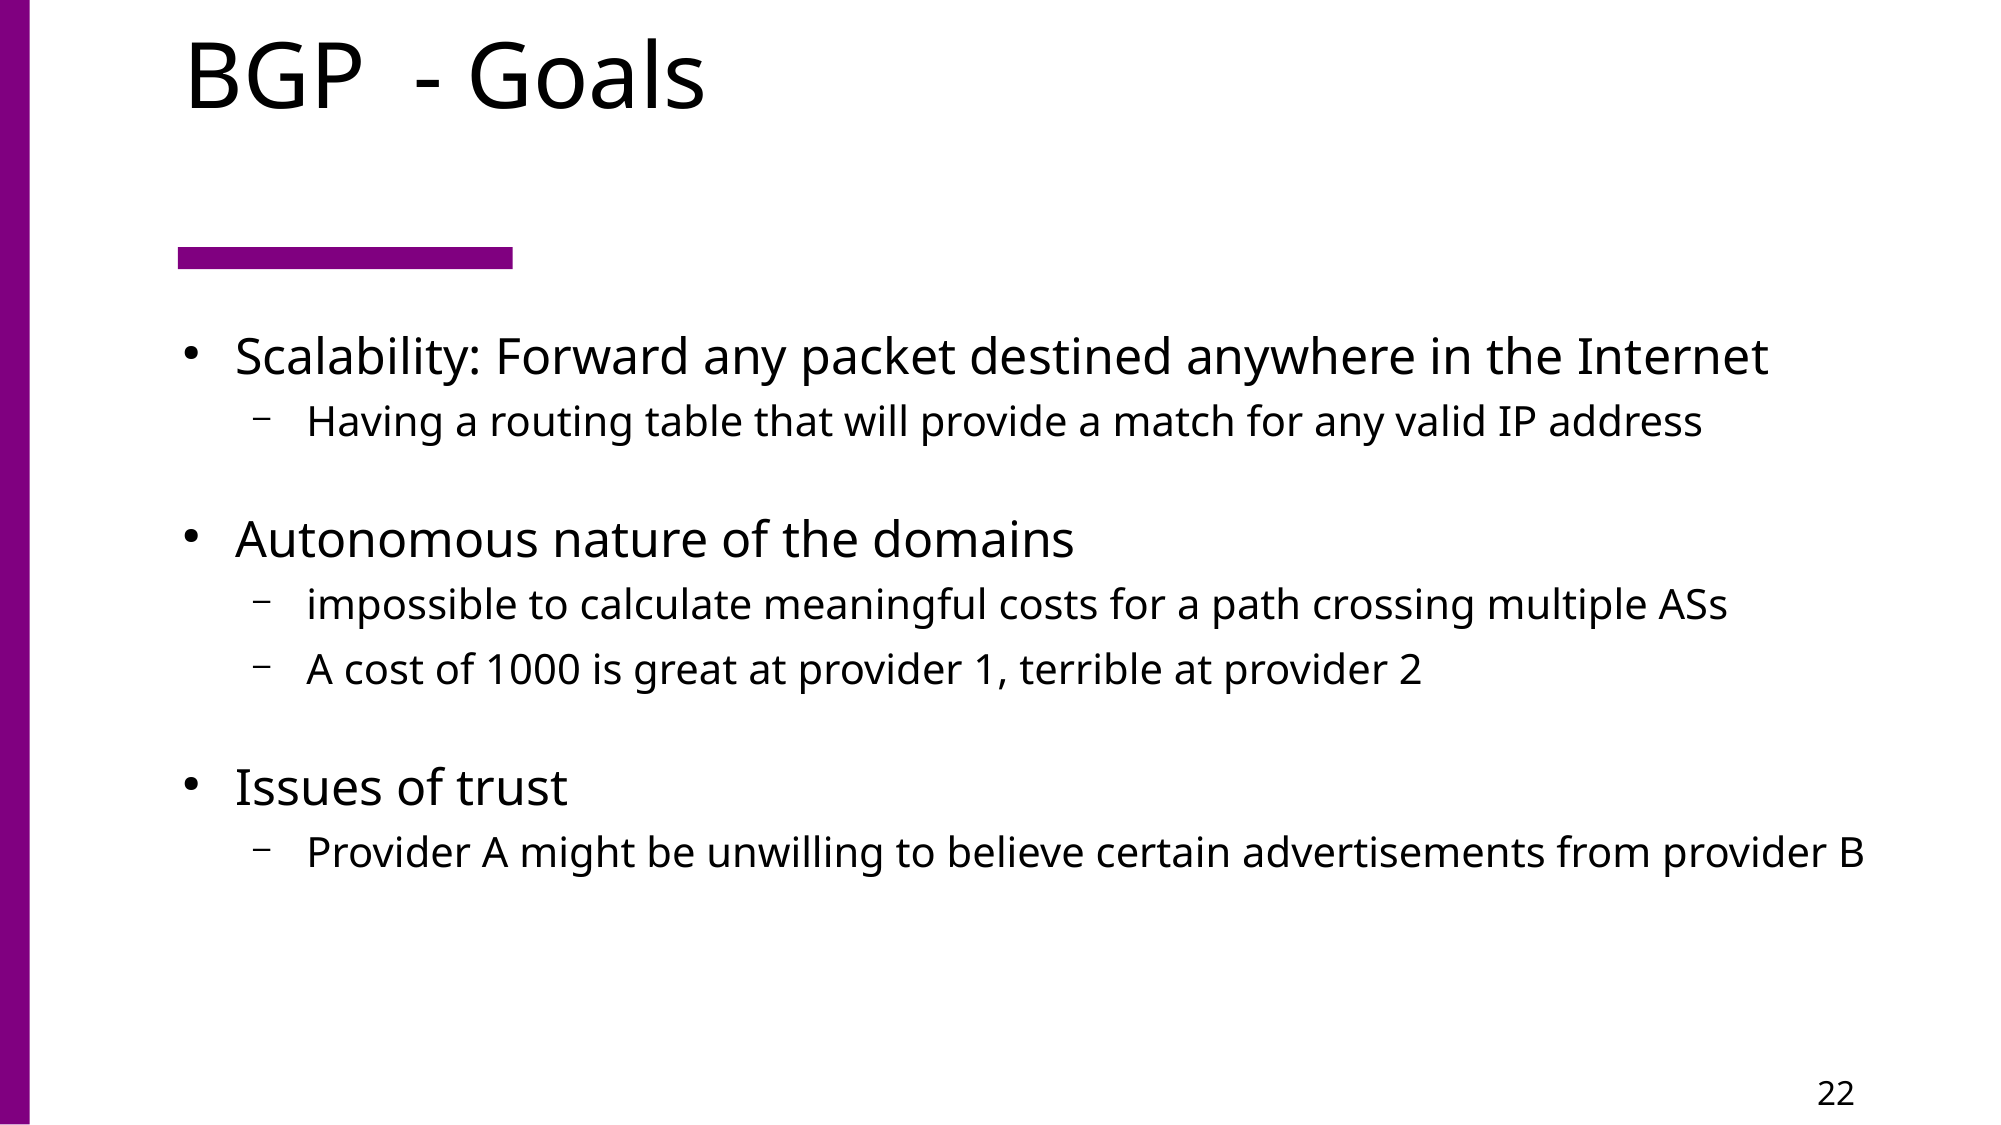

BGP - Goals
# Scalability: Forward any packet destined anywhere in the Internet
Having a routing table that will provide a match for any valid IP address
Autonomous nature of the domains
impossible to calculate meaningful costs for a path crossing multiple ASs
A cost of 1000 is great at provider 1, terrible at provider 2
Issues of trust
Provider A might be unwilling to believe certain advertisements from provider B